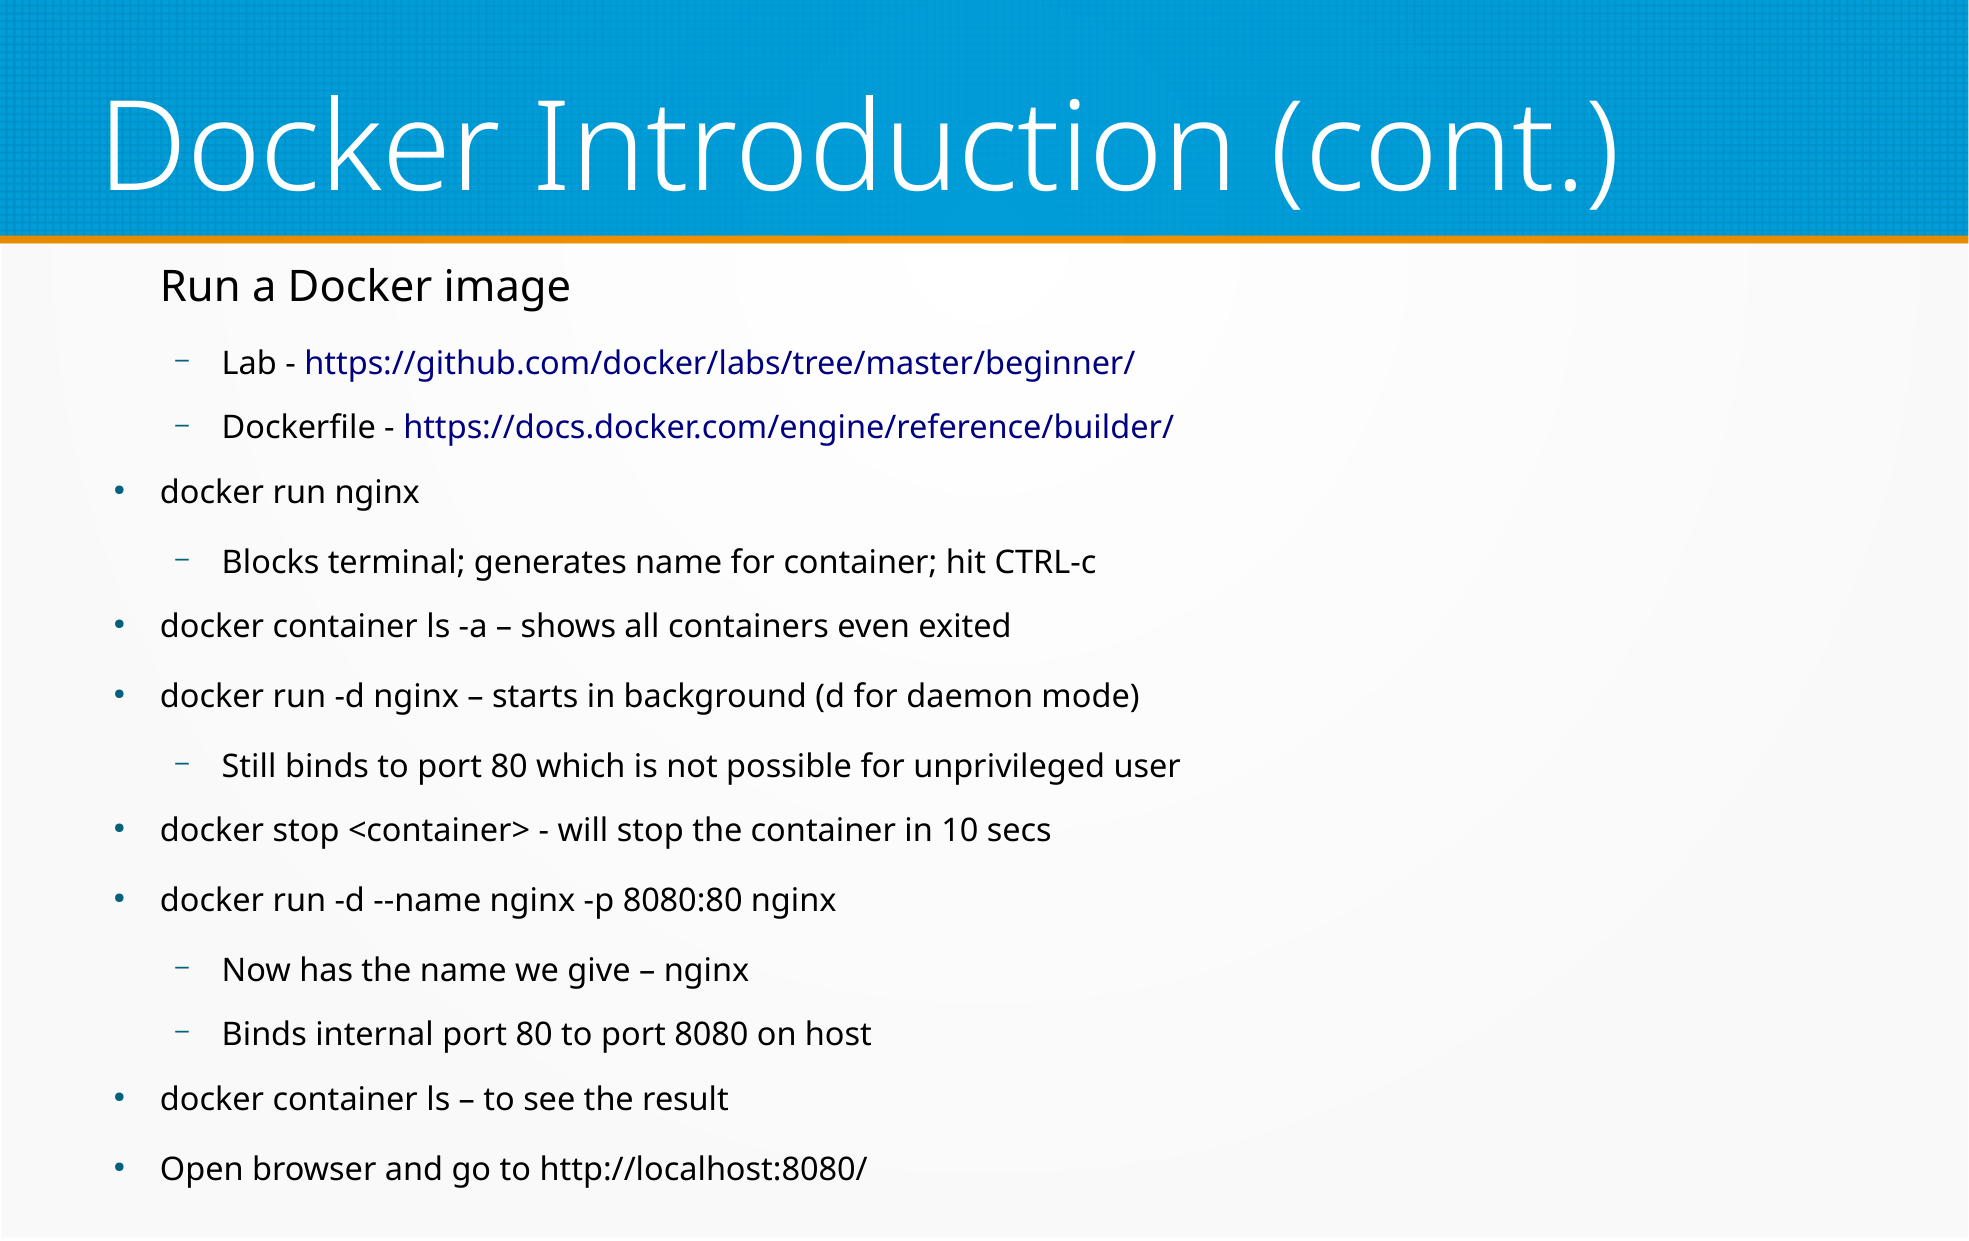

# Docker Introduction (cont.)
Run a Docker image
Lab - https://github.com/docker/labs/tree/master/beginner/
Dockerfile - https://docs.docker.com/engine/reference/builder/
docker run nginx
Blocks terminal; generates name for container; hit CTRL-c
docker container ls -a – shows all containers even exited
docker run -d nginx – starts in background (d for daemon mode)
Still binds to port 80 which is not possible for unprivileged user
docker stop <container> - will stop the container in 10 secs
docker run -d --name nginx -p 8080:80 nginx
Now has the name we give – nginx
Binds internal port 80 to port 8080 on host
docker container ls – to see the result
Open browser and go to http://localhost:8080/